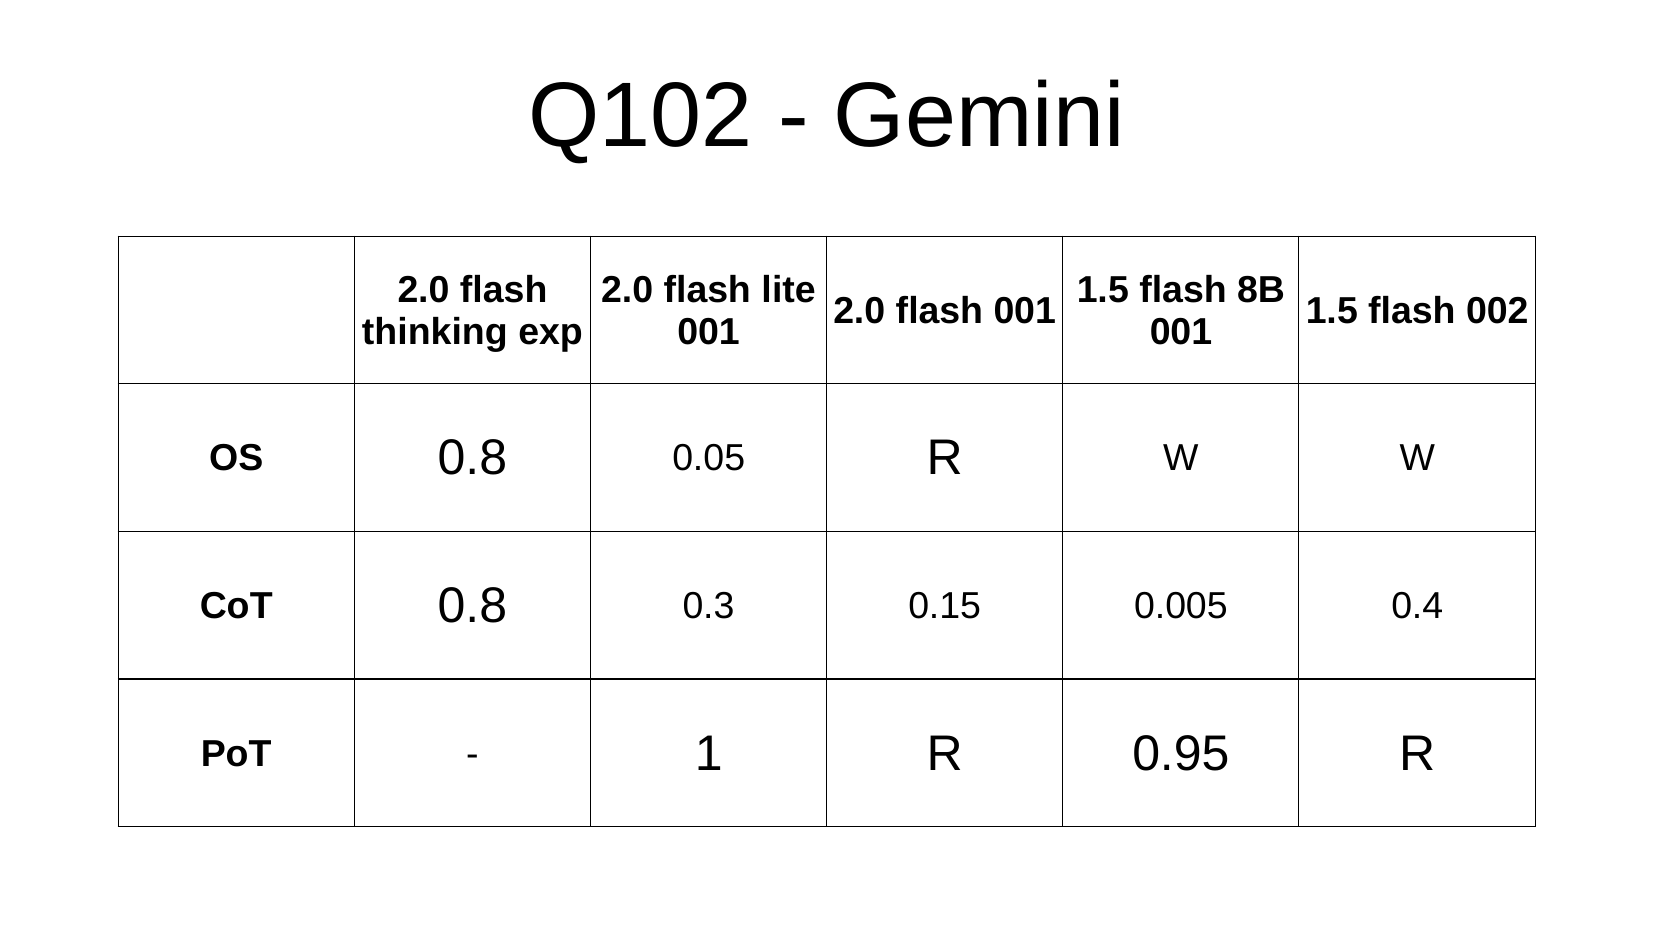

# Q102 - Gemini
| | 2.0 flash thinking exp | 2.0 flash lite 001 | 2.0 flash 001 | 1.5 flash 8B 001 | 1.5 flash 002 |
| --- | --- | --- | --- | --- | --- |
| OS | 0.8 | 0.05 | R | W | W |
| CoT | 0.8 | 0.3 | 0.15 | 0.005 | 0.4 |
| PoT | - | 1 | R | 0.95 | R |